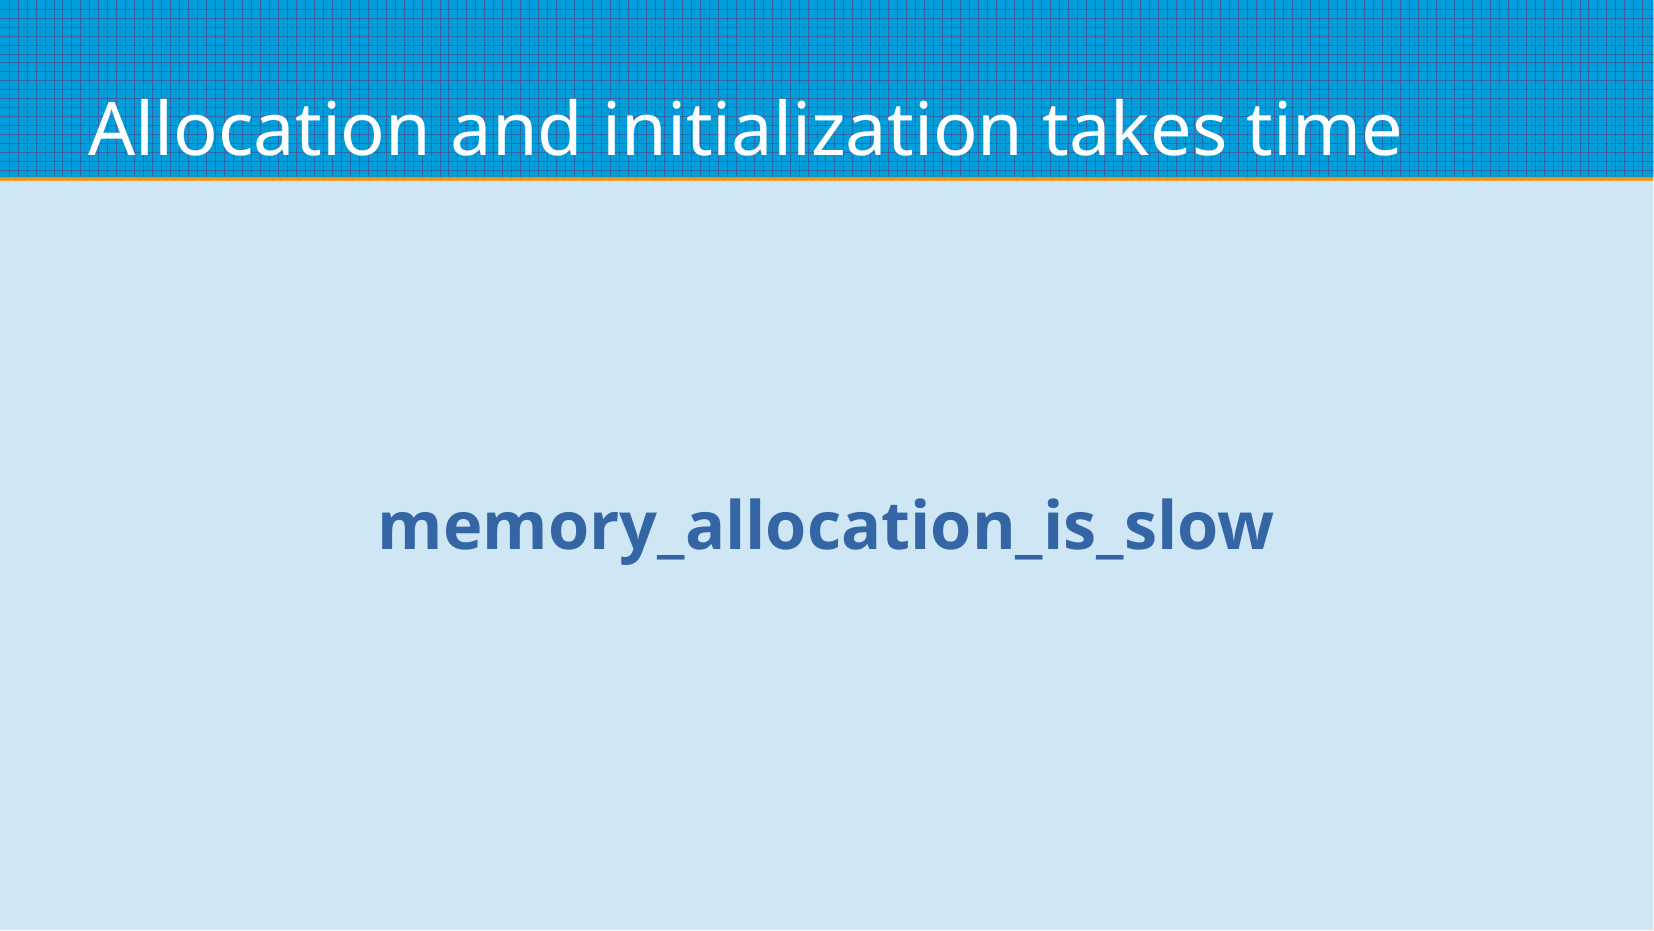

# Allocation and initialization takes time
memory_allocation_is_slow